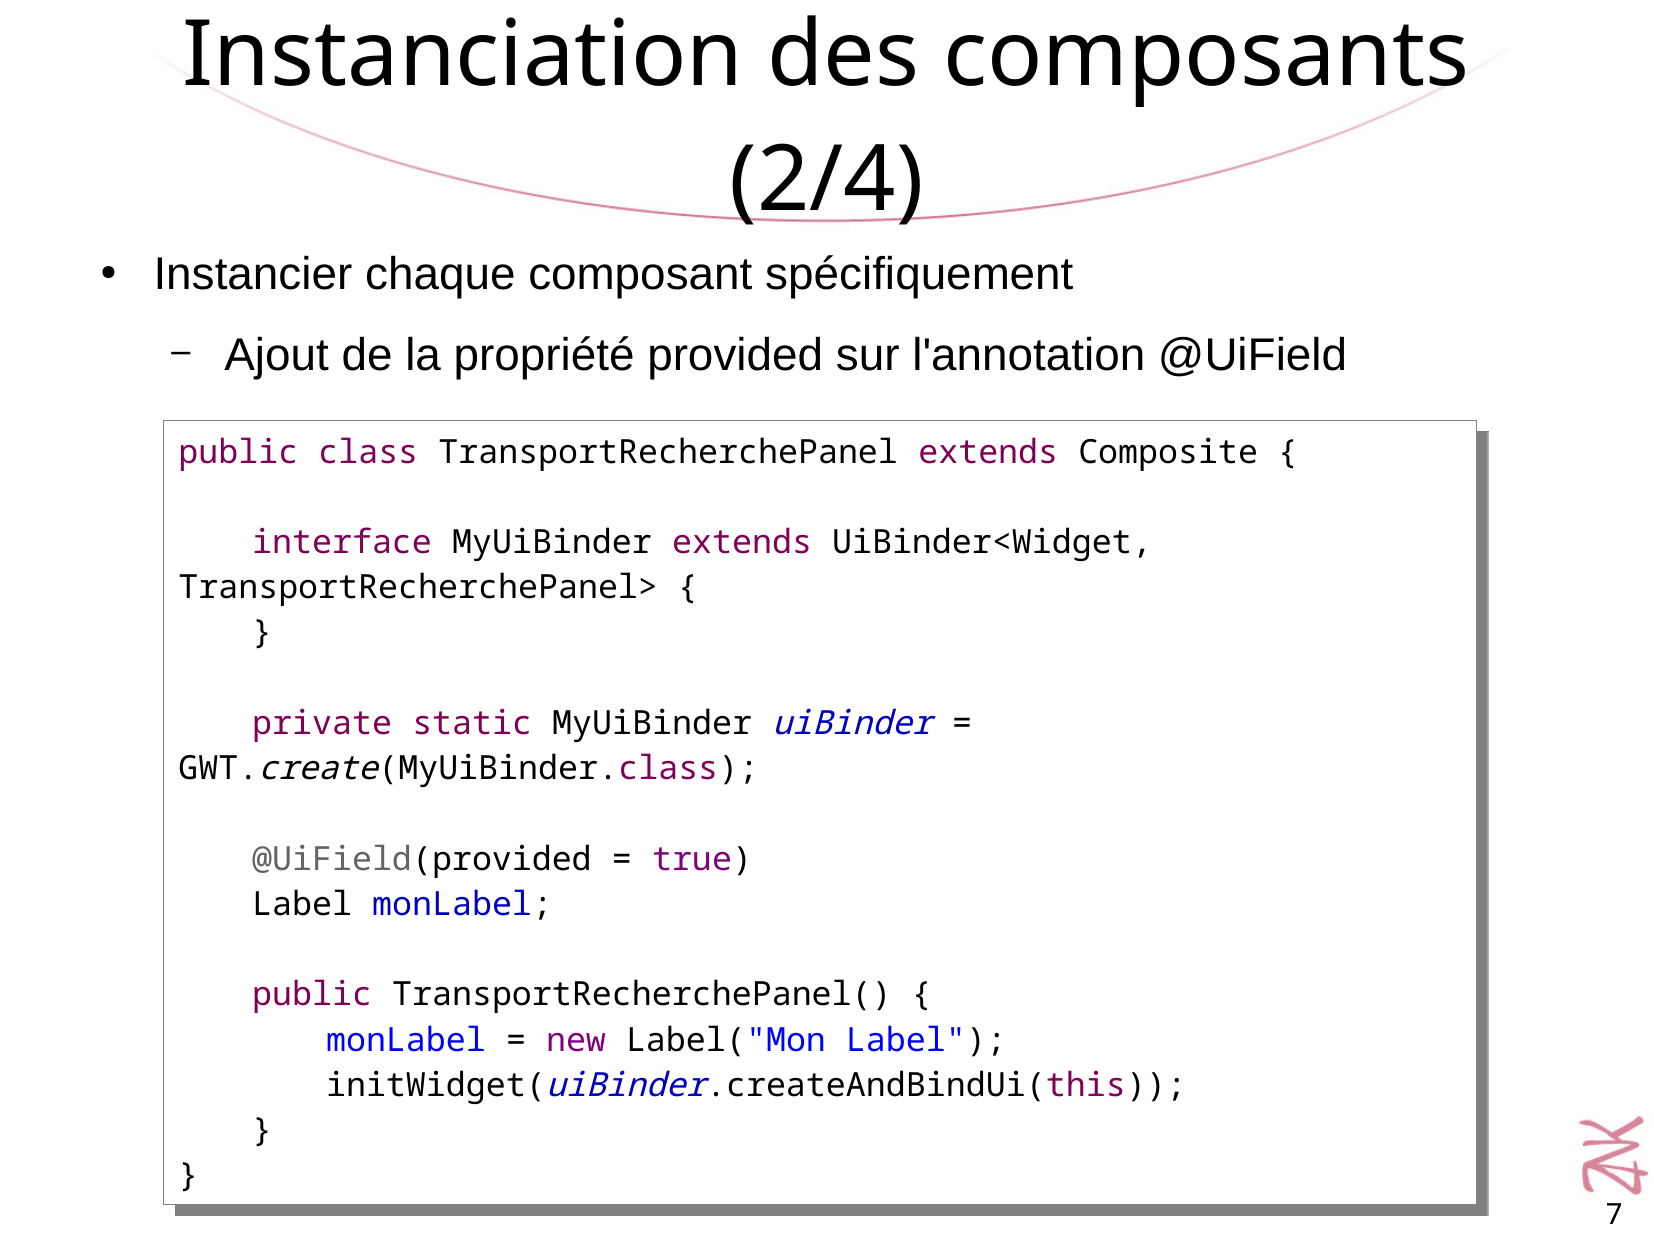

# Instanciation des composants (2/4)
Instancier chaque composant spécifiquement
Ajout de la propriété provided sur l'annotation @UiField
Le widget doit être instancié avant l'appel à méthode createAndBindUi
public class TransportRecherchePanel extends Composite {
	interface MyUiBinder extends UiBinder<Widget, TransportRecherchePanel> {
	}
	private static MyUiBinder uiBinder = GWT.create(MyUiBinder.class);
	@UiField(provided = true)
	Label monLabel;
	public TransportRecherchePanel() {
		monLabel = new Label("Mon Label");
		initWidget(uiBinder.createAndBindUi(this));
	}
}
7